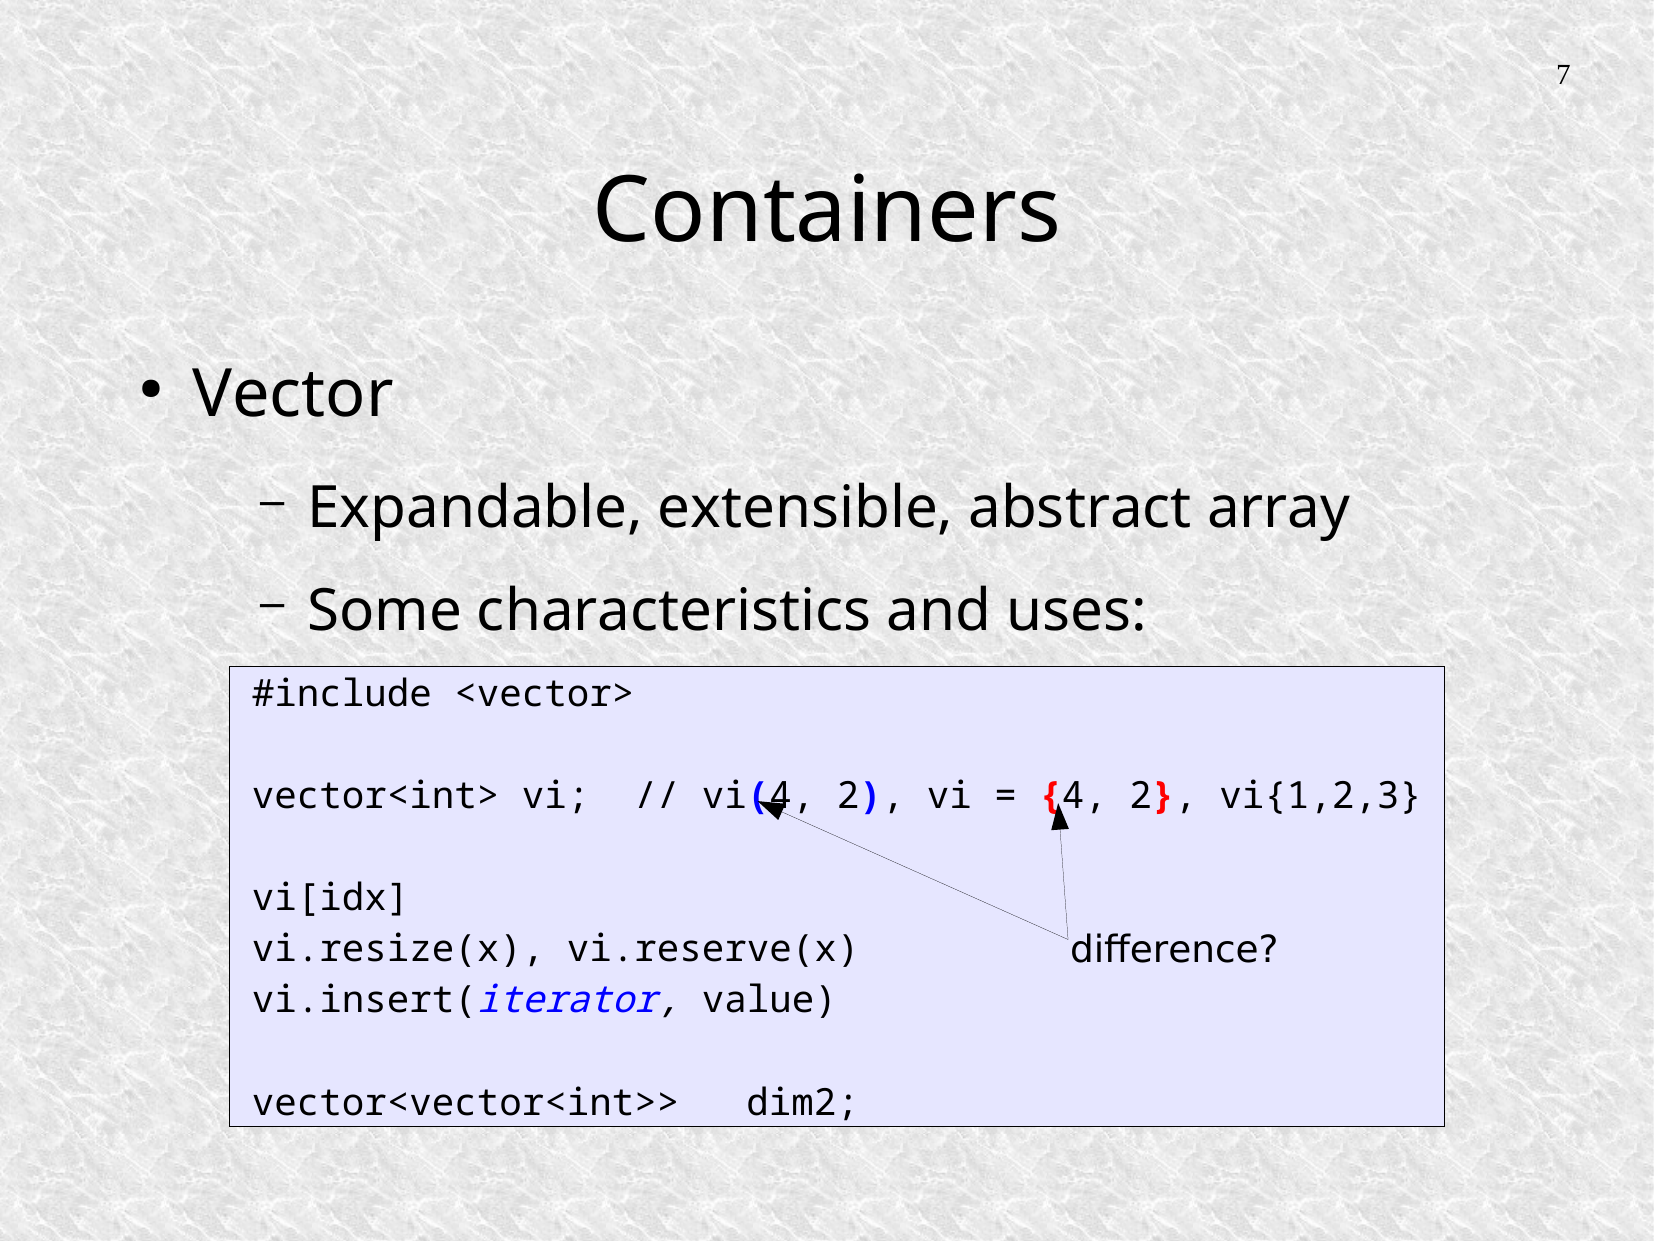

7
# Containers
Vector
Expandable, extensible, abstract array
Some characteristics and uses:
 #include <vector>
 vector<int> vi; // vi(4, 2), vi = {4, 2}, vi{1,2,3}
 vi[idx]
 vi.resize(x), vi.reserve(x)
 vi.insert(iterator, value)
 vector<vector<int>>	dim2;
difference?